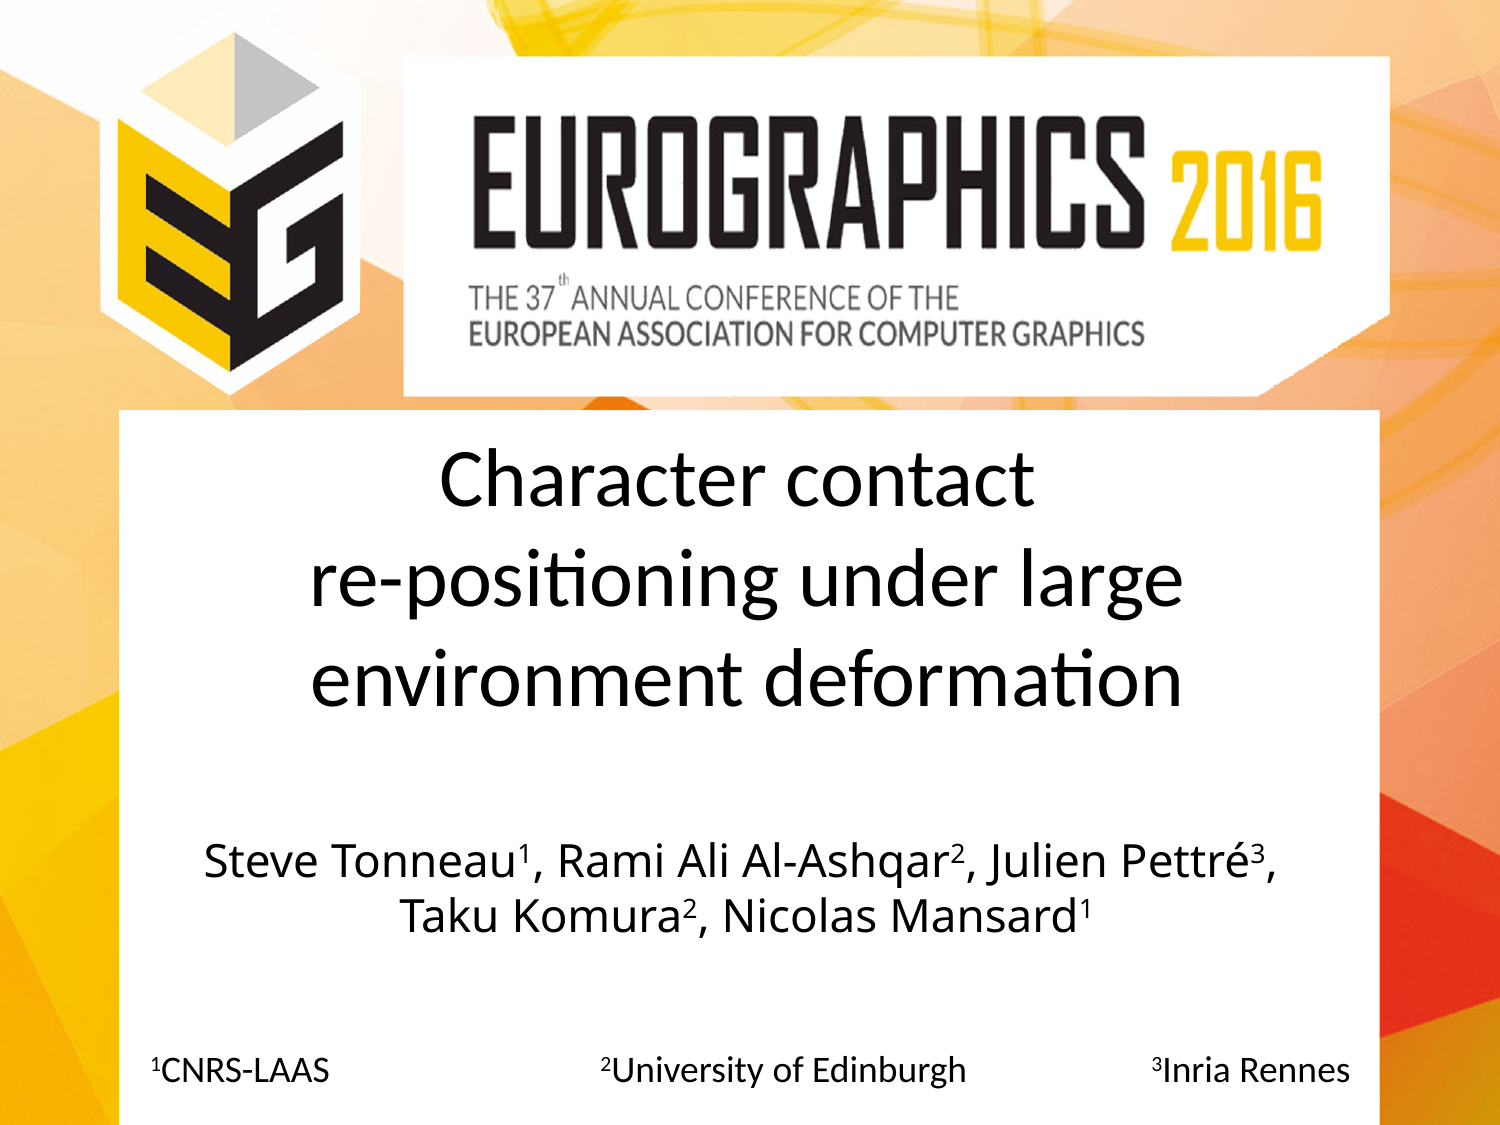

Character contact
re-positioning under large environment deformation
Steve Tonneau1, Rami Ali Al-Ashqar2, Julien Pettré3,
Taku Komura2, Nicolas Mansard1
1CNRS-LAAS
2University of Edinburgh
3Inria Rennes